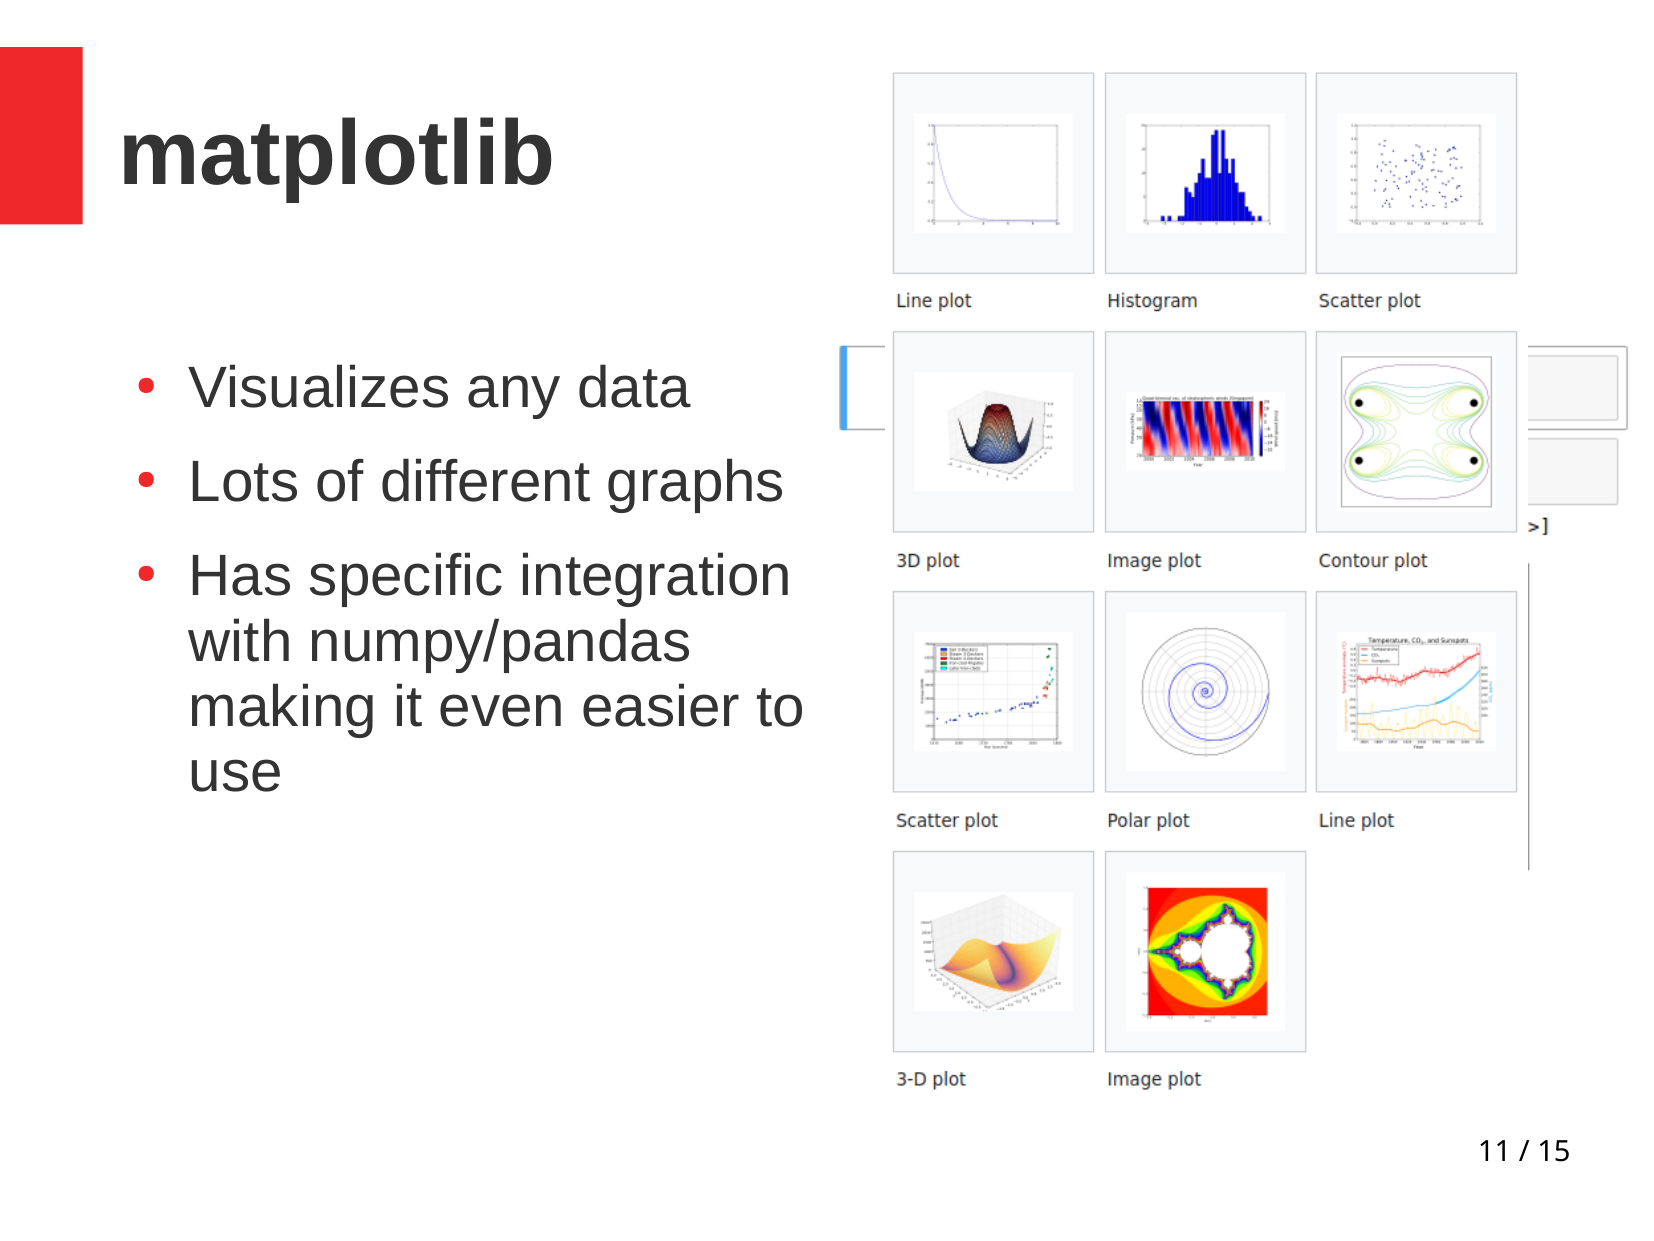

# matplotlib
Visualizes any data
Lots of different graphs
Has specific integration with numpy/pandas making it even easier to use
11